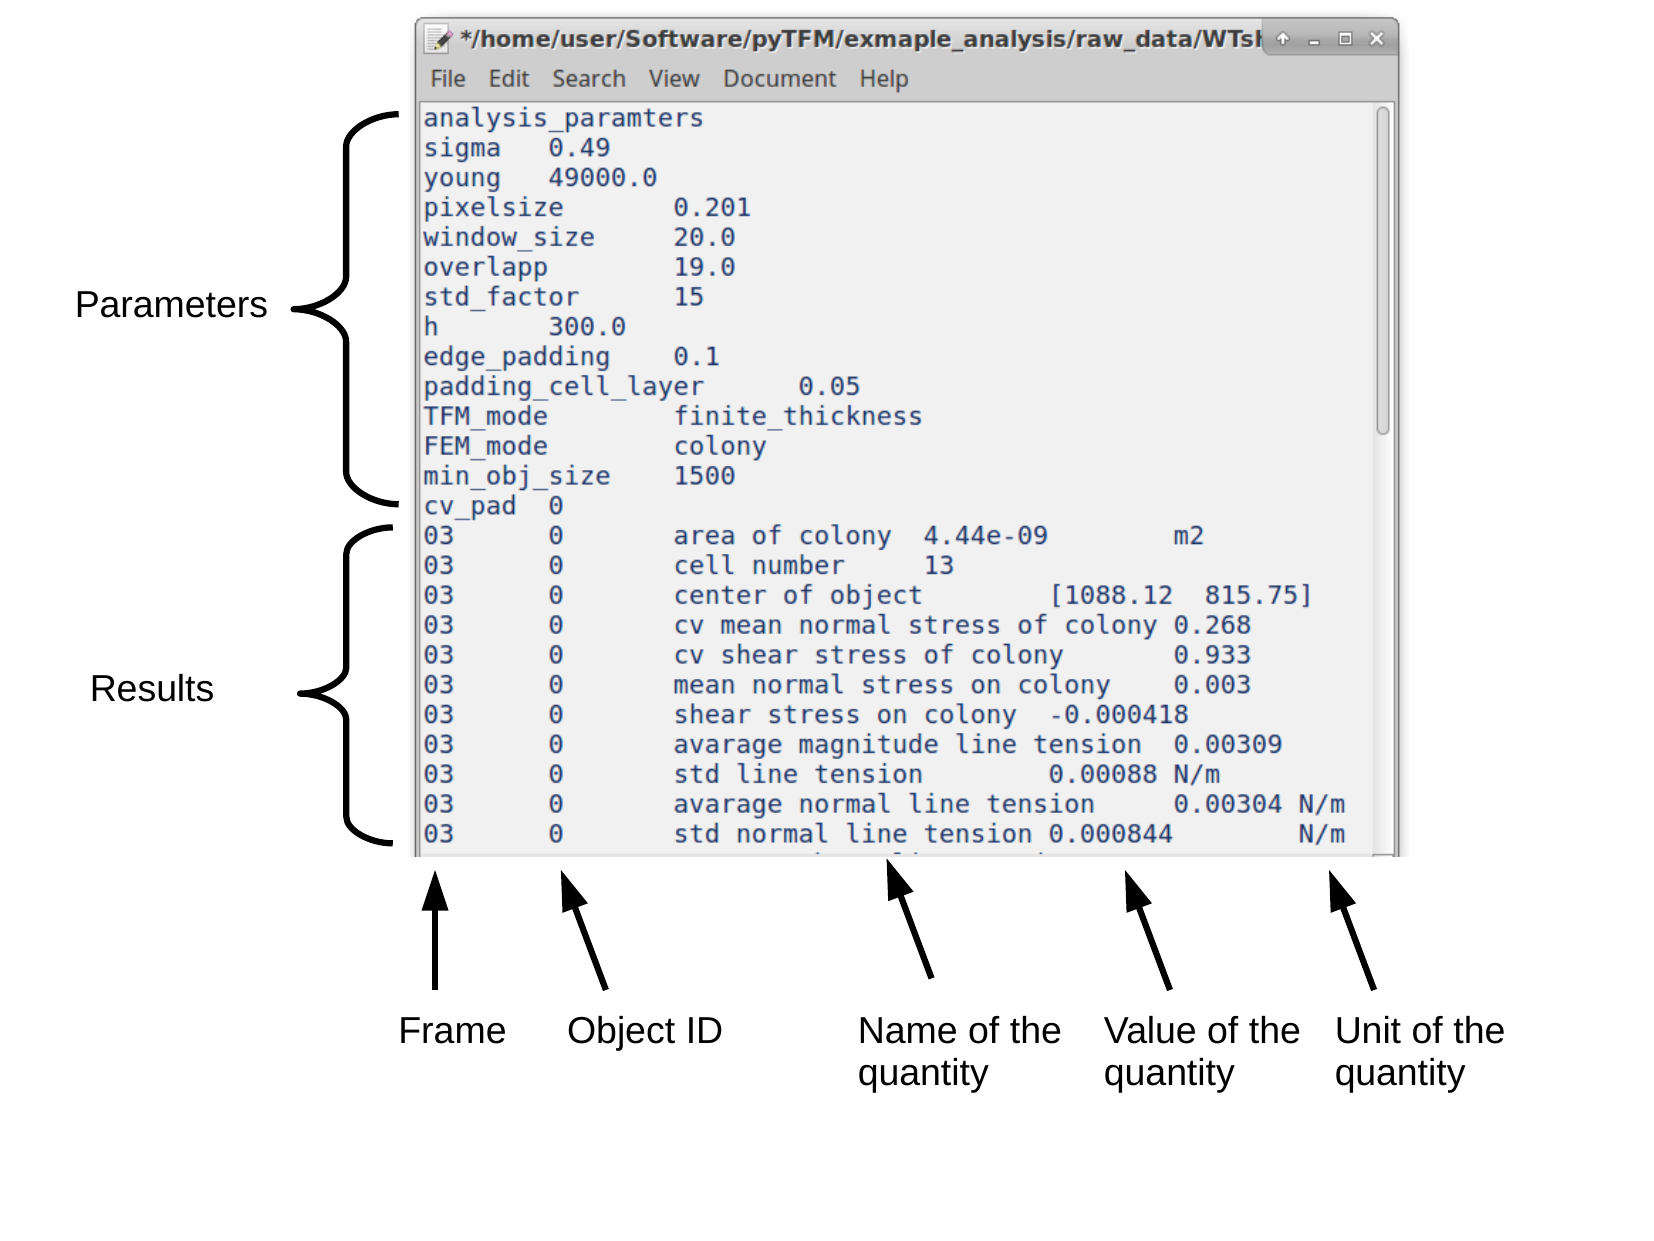

Parameters
Results
Frame
Object ID
Value of the quantity
Unit of the quantity
Name of the quantity